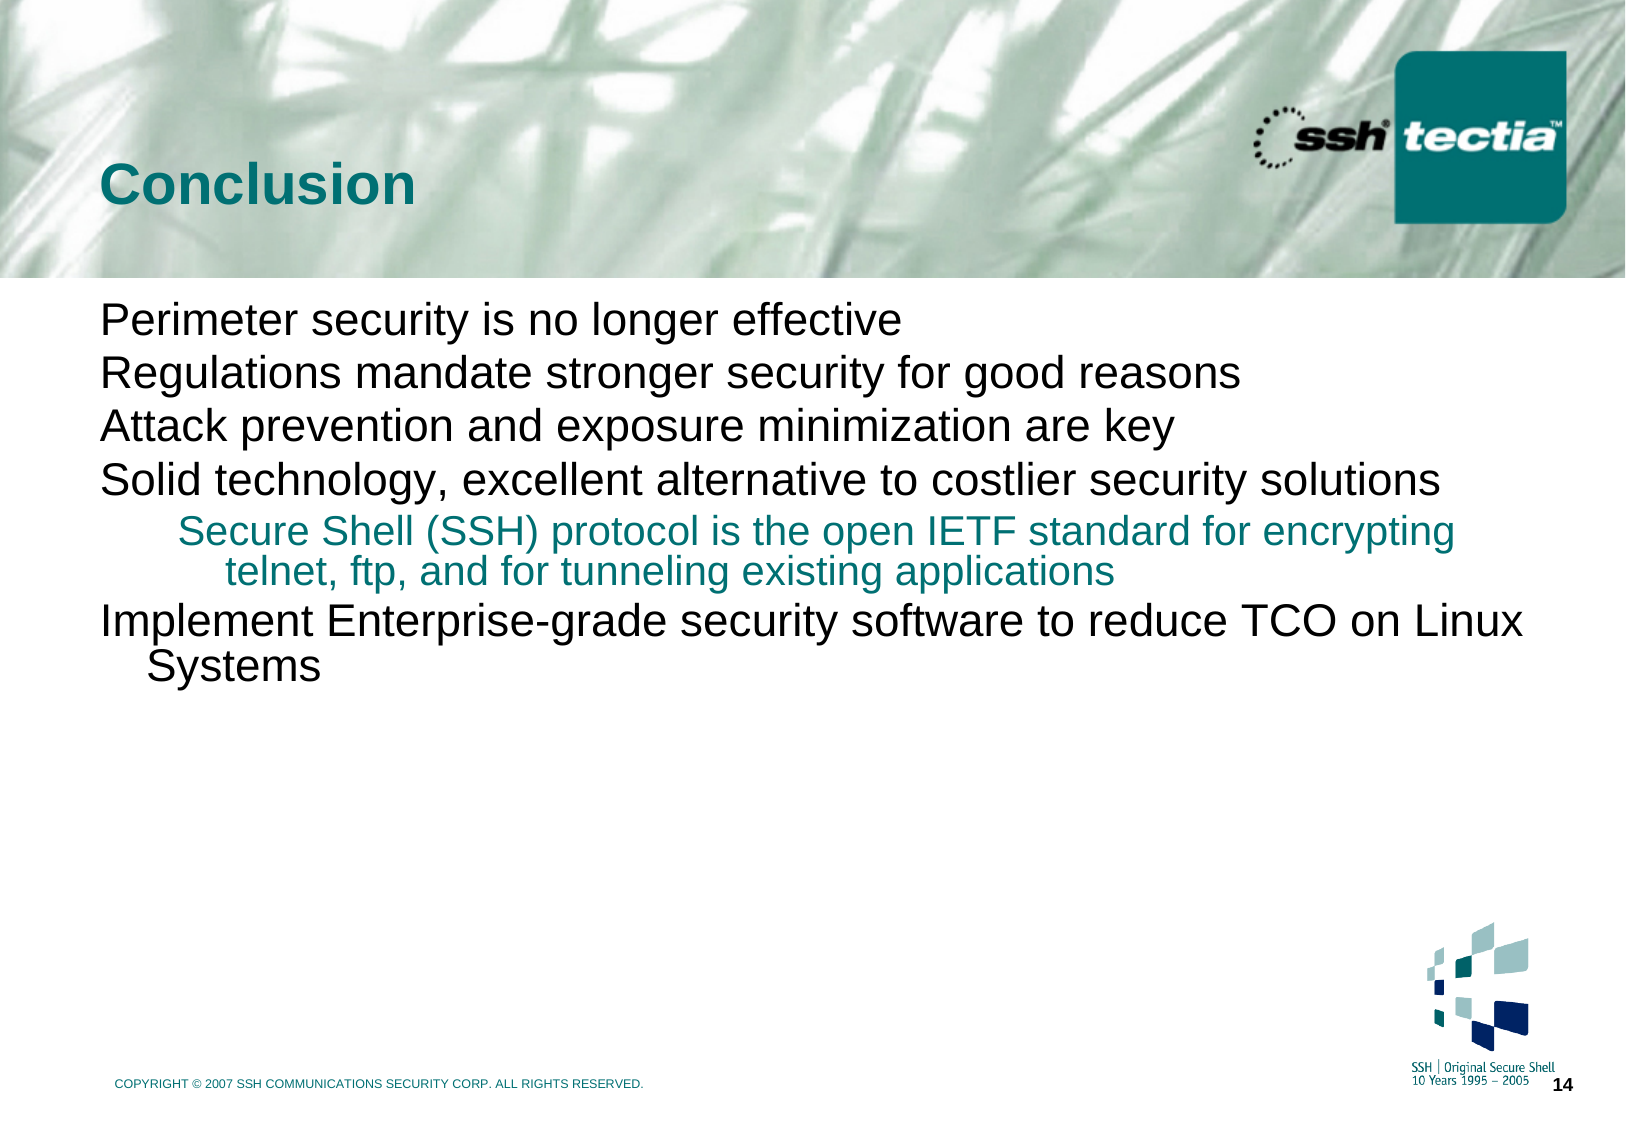

# Conclusion
Perimeter security is no longer effective
Regulations mandate stronger security for good reasons
Attack prevention and exposure minimization are key
Solid technology, excellent alternative to costlier security solutions
Secure Shell (SSH) protocol is the open IETF standard for encrypting telnet, ftp, and for tunneling existing applications
Implement Enterprise-grade security software to reduce TCO on Linux Systems